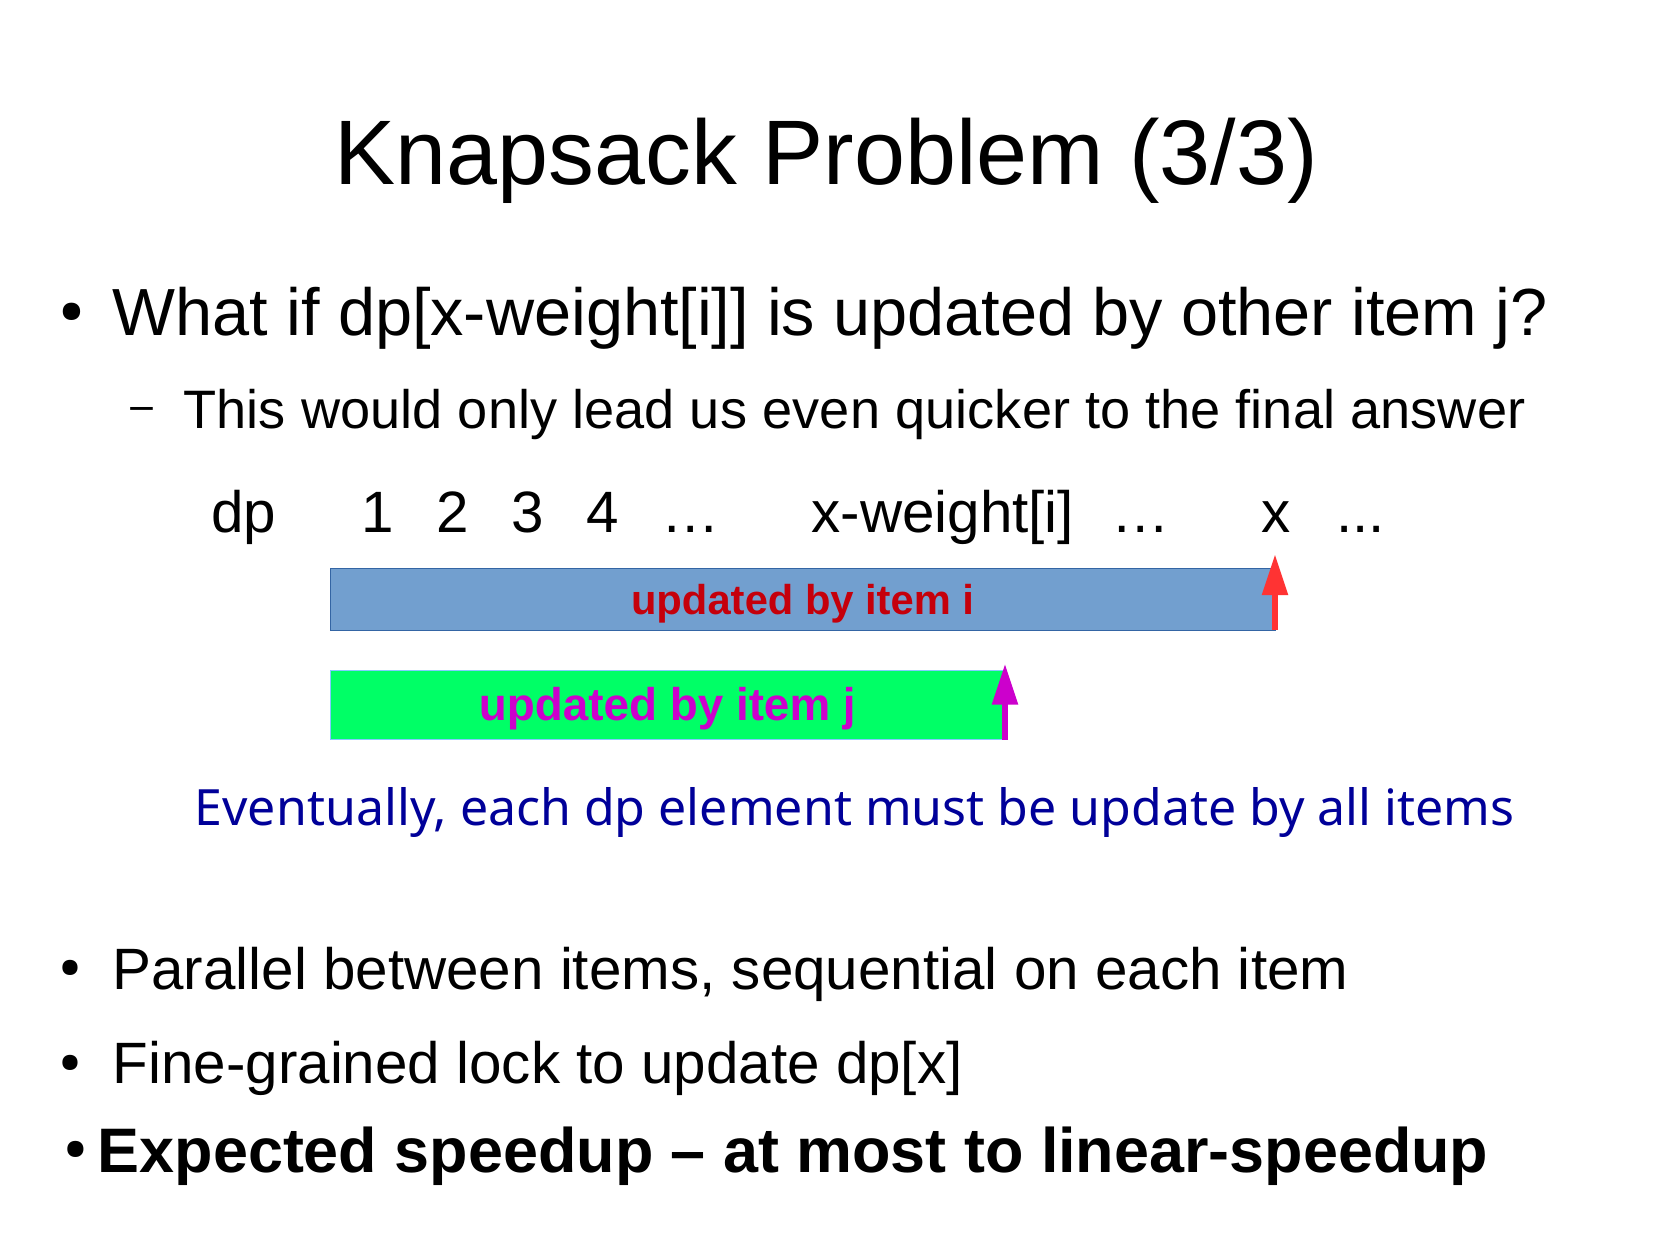

# Knapsack Problem (3/3)
What if dp[x-weight[i]] is updated by other item j?
This would only lead us even quicker to the final answer
Parallel between items, sequential on each item
Fine-grained lock to update dp[x]
	dp		1	2	3	4	…		x-weight[i]	…		x	...
updated by item i
updated by item j
Eventually, each dp element must be update by all items
Expected speedup – at most to linear-speedup